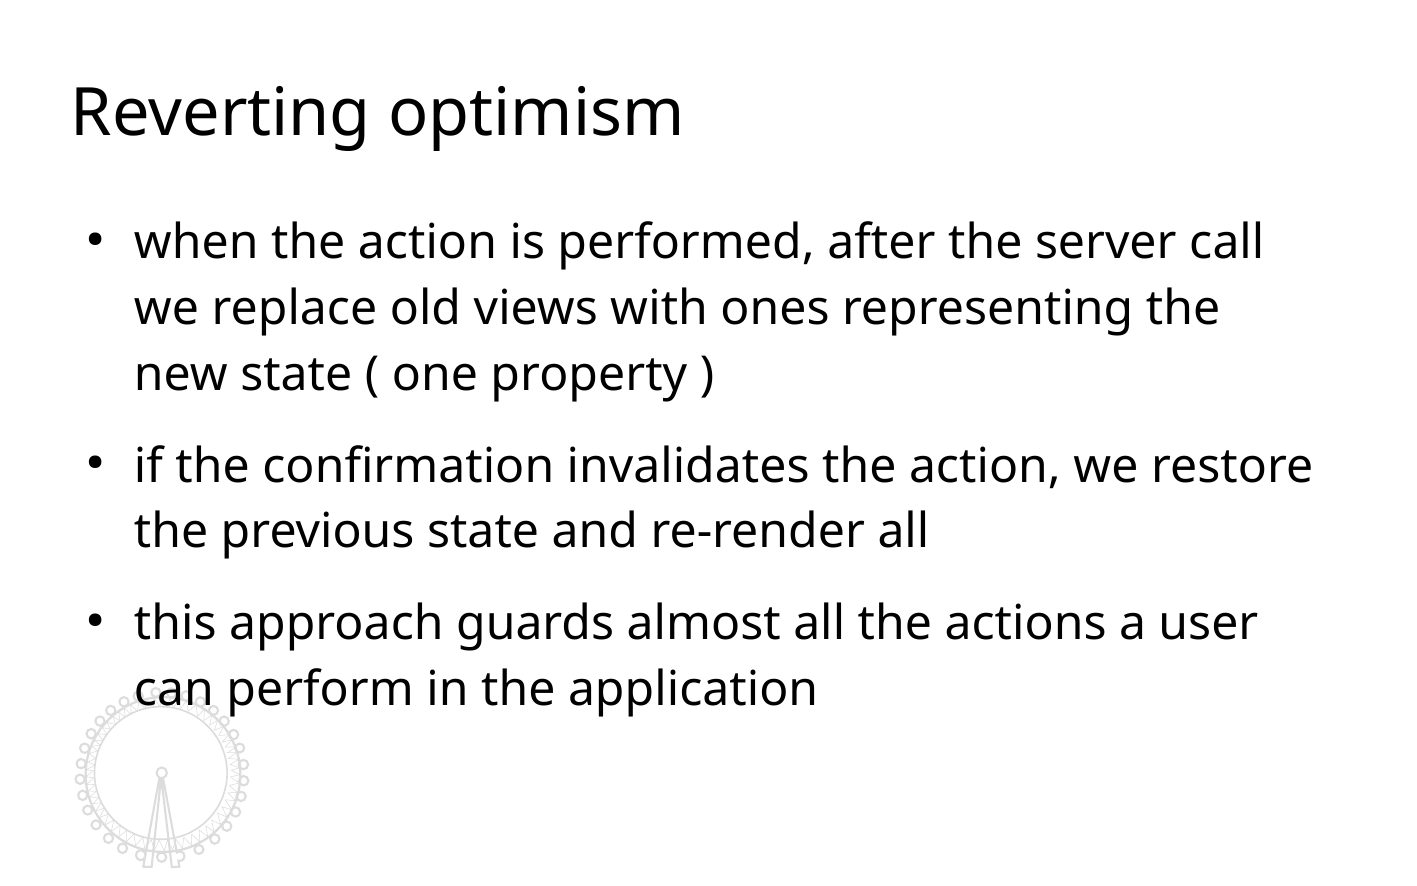

# Reverting optimism
when the action is performed, after the server call we replace old views with ones representing the new state ( one property )
if the confirmation invalidates the action, we restore the previous state and re-render all
this approach guards almost all the actions a user can perform in the application